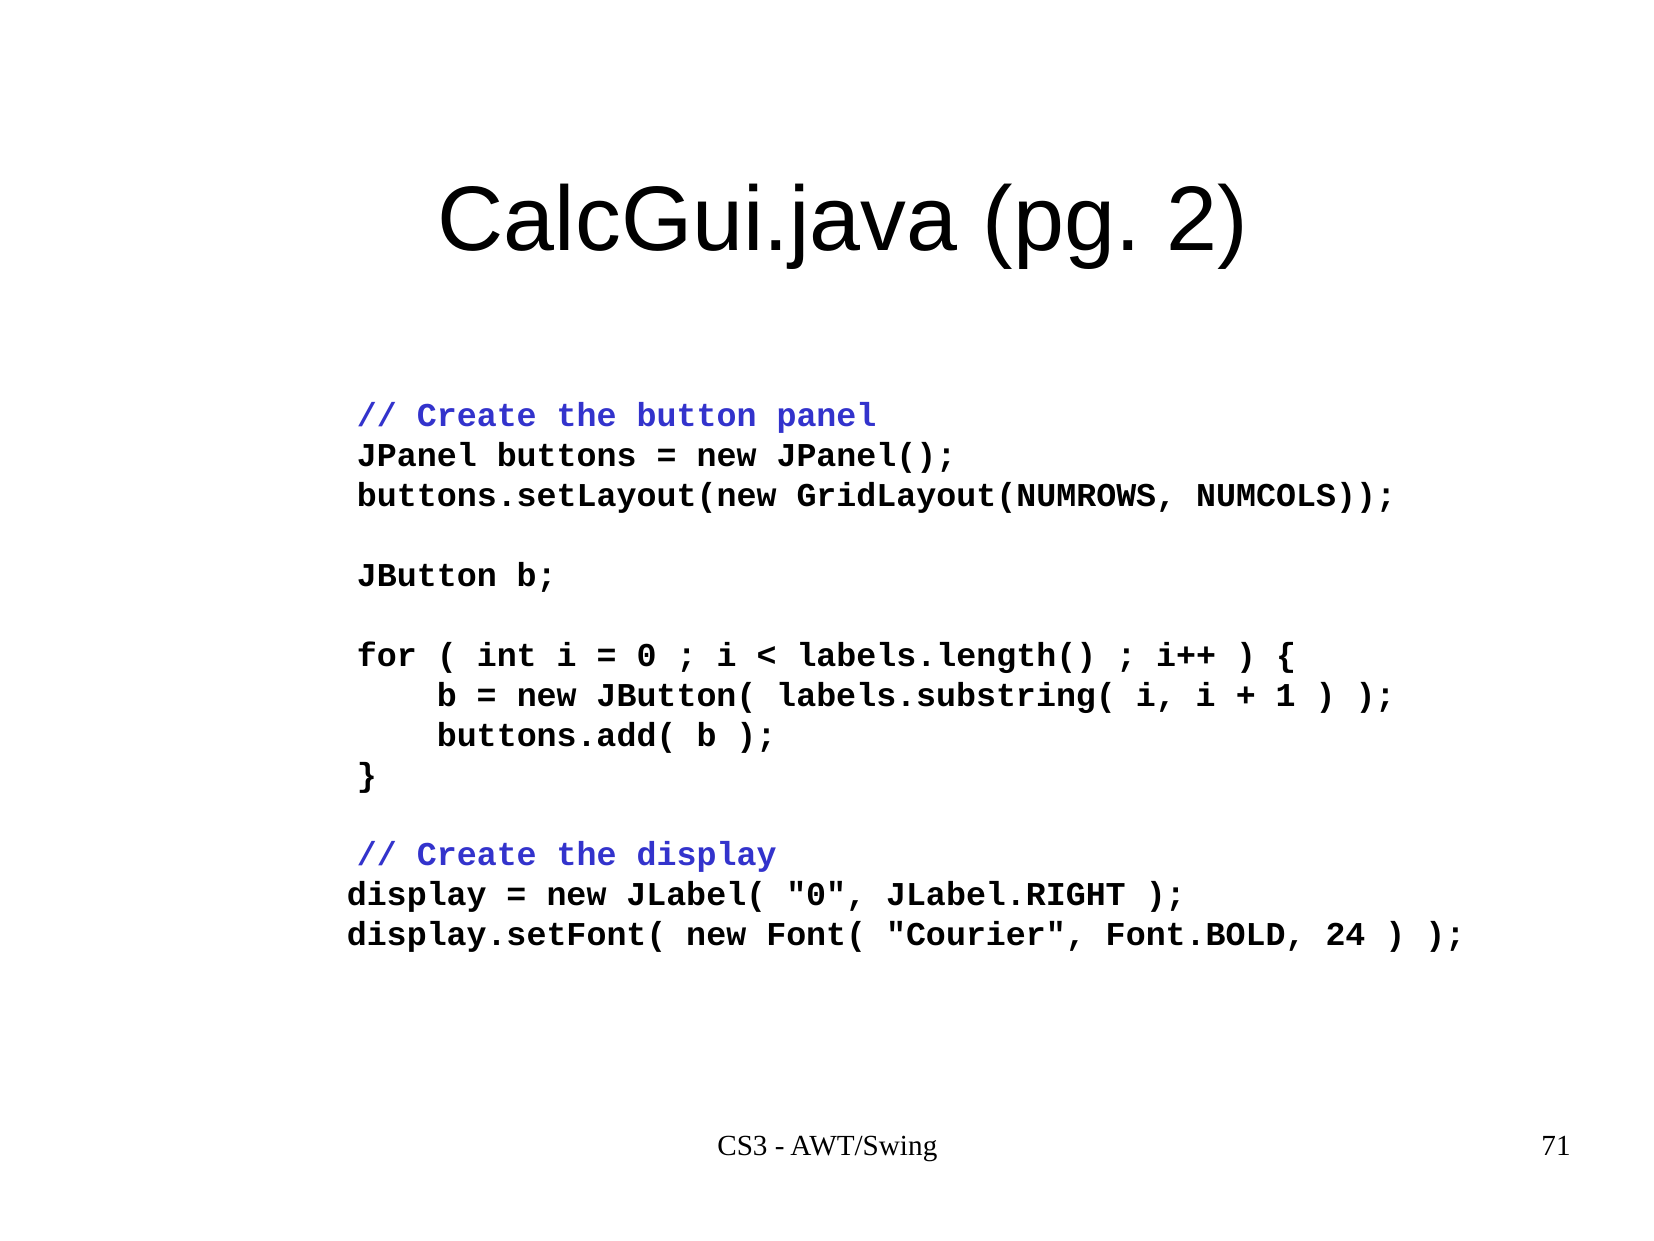

# CalcGui.java (pg. 2)
	// Create the button panel
	JPanel buttons = new JPanel();
	buttons.setLayout(new GridLayout(NUMROWS, NUMCOLS));
	JButton b;
	for ( int i = 0 ; i < labels.length() ; i++ ) {
	 b = new JButton( labels.substring( i, i + 1 ) );
	 buttons.add( b );
	}
	// Create the display
 display = new JLabel( "0", JLabel.RIGHT );
 display.setFont( new Font( "Courier", Font.BOLD, 24 ) );
CS3 - AWT/Swing
71